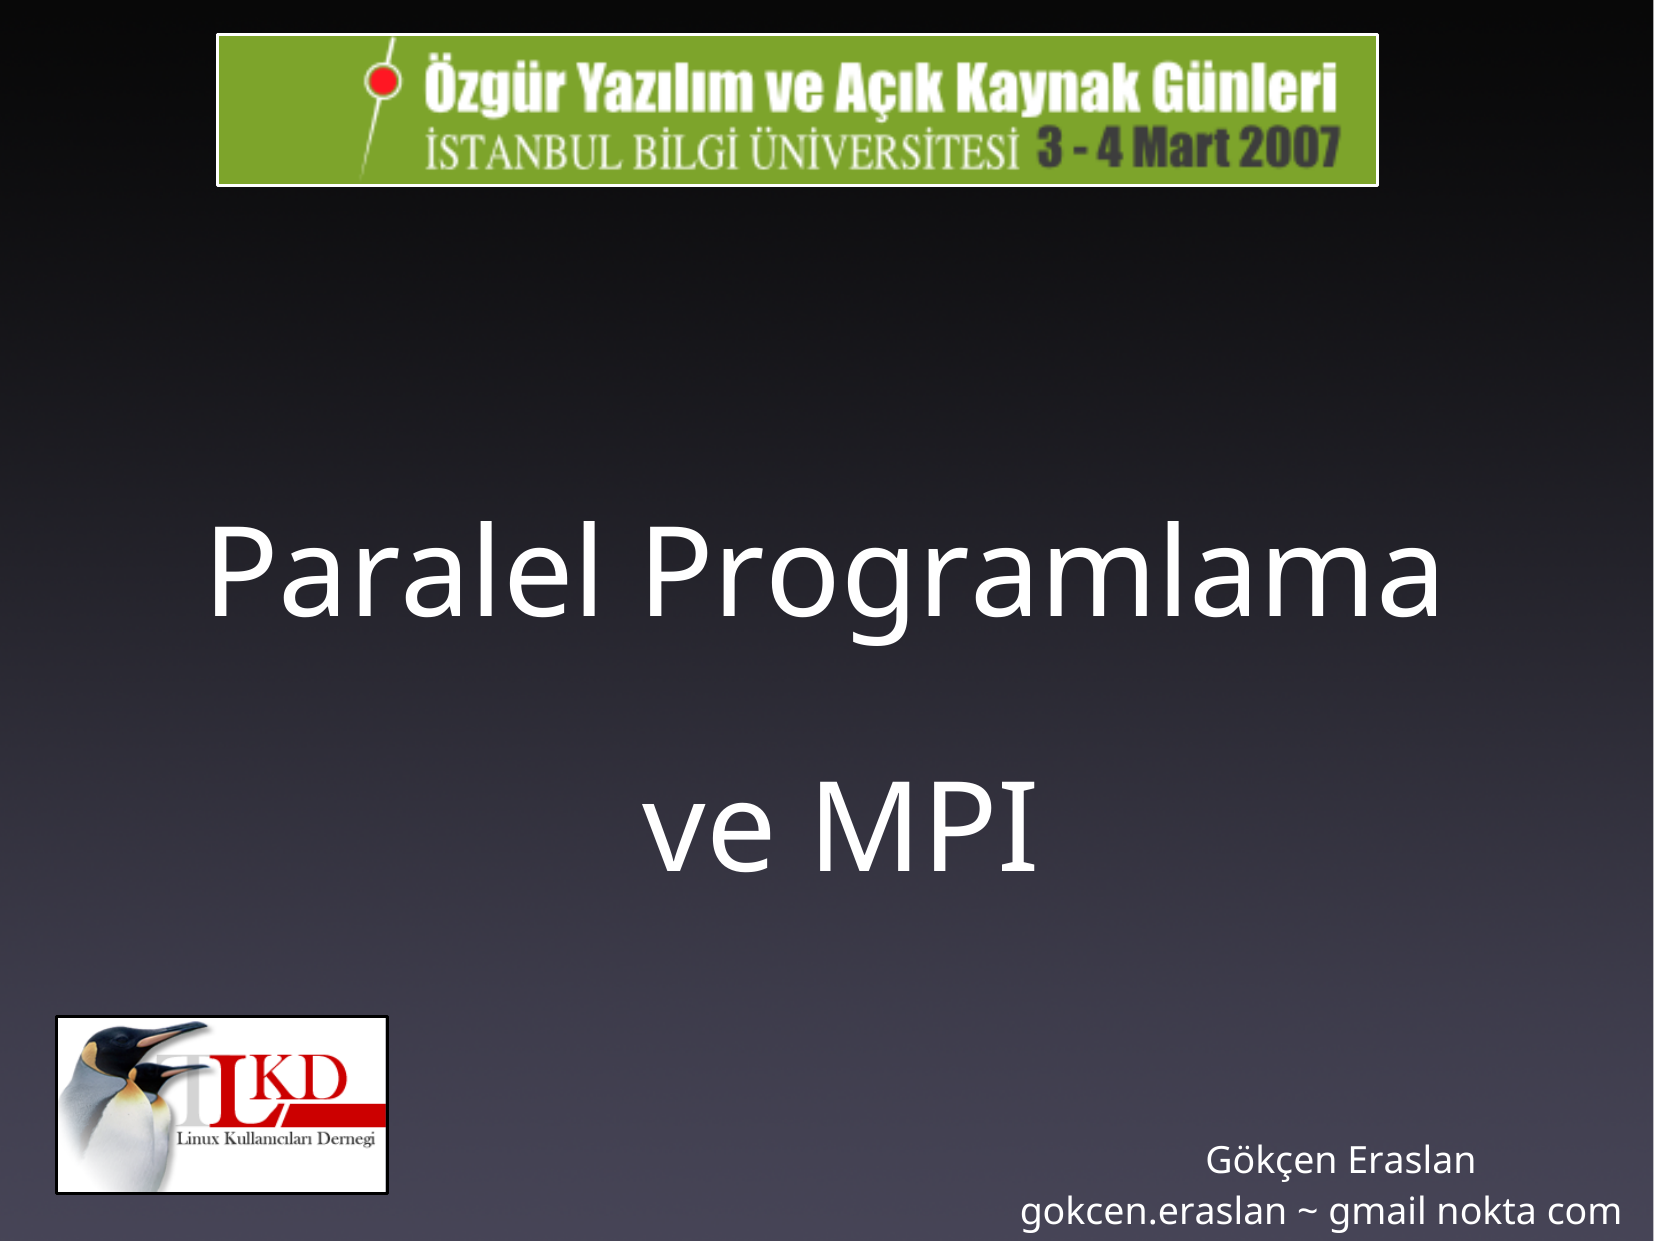

# Paralel Programlama ve MPI
Gökçen Eraslan
 gokcen.eraslan ~ gmail nokta com